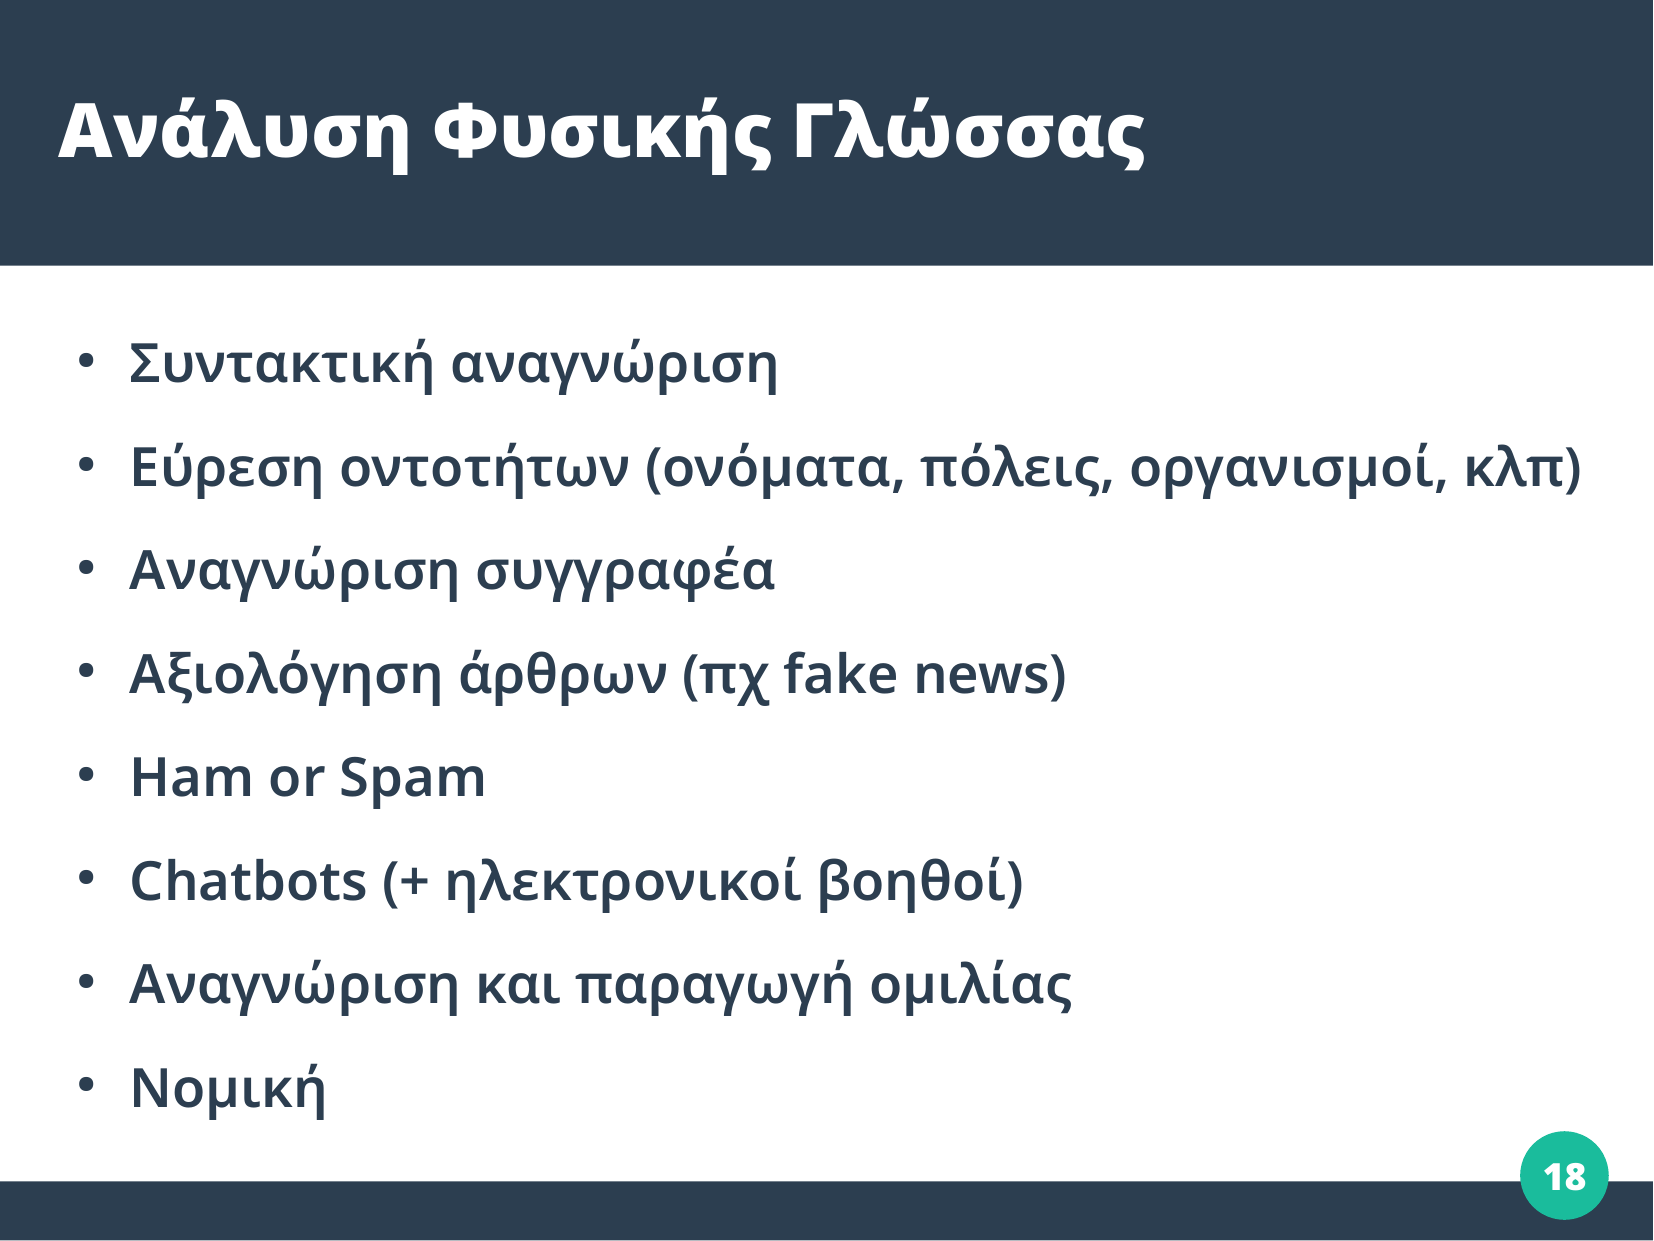

# Ανάλυση Φυσικής Γλώσσας
Συντακτική αναγνώριση
Εύρεση οντοτήτων (ονόματα, πόλεις, οργανισμοί, κλπ)
Αναγνώριση συγγραφέα
Αξιολόγηση άρθρων (πχ fake news)
Ham or Spam
Chatbots (+ ηλεκτρονικοί βοηθοί)
Αναγνώριση και παραγωγή ομιλίας
Νομική
18